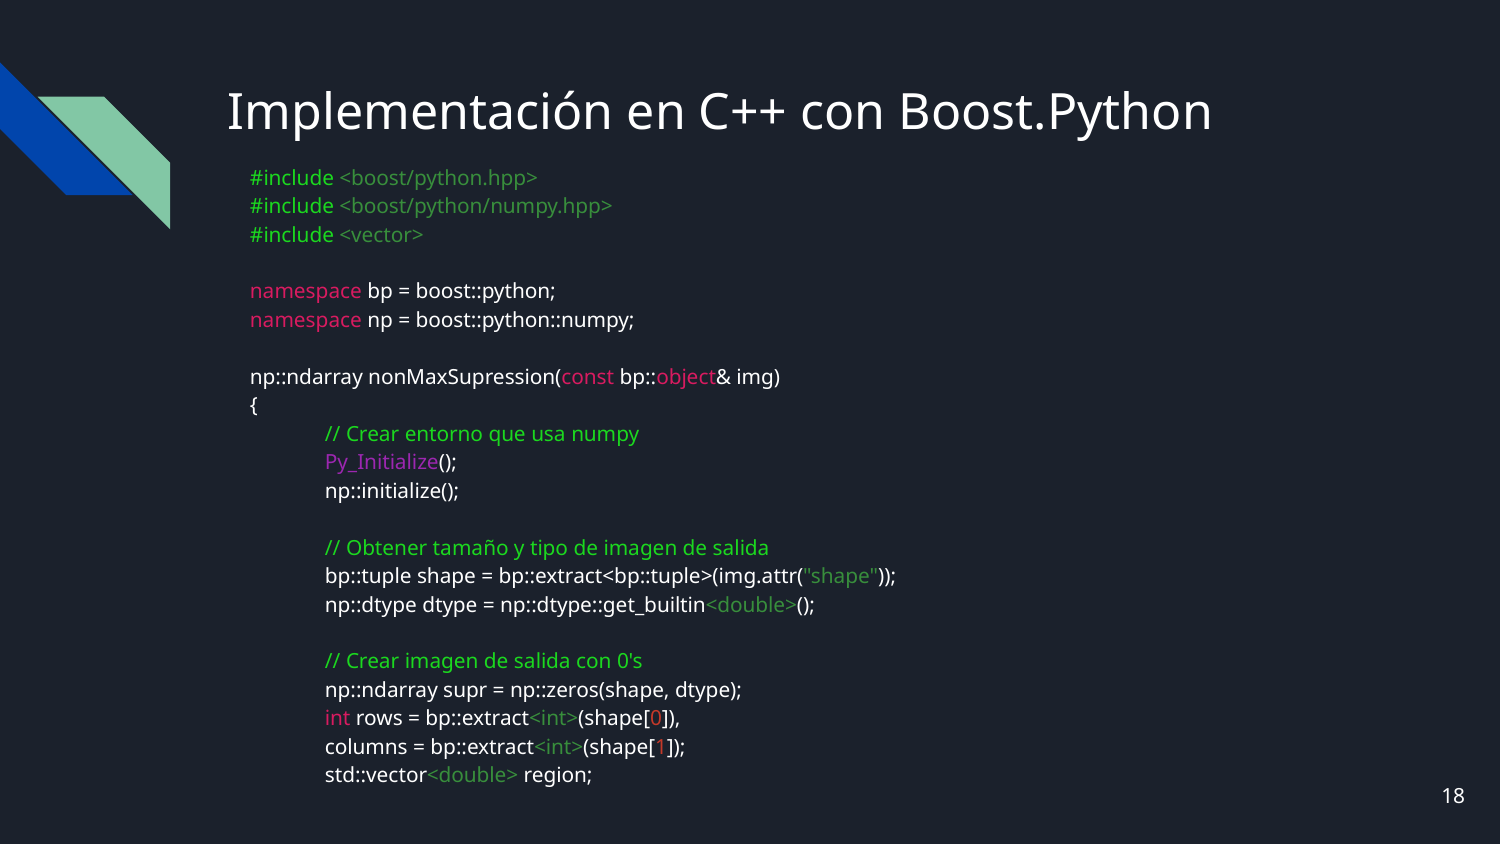

# Implementación en C++ con Boost.Python
#include <boost/python.hpp>
#include <boost/python/numpy.hpp>
#include <vector>
namespace bp = boost::python;
namespace np = boost::python::numpy;
np::ndarray nonMaxSupression(const bp::object& img)
{
// Crear entorno que usa numpy
Py_Initialize();
np::initialize();
// Obtener tamaño y tipo de imagen de salida
bp::tuple shape = bp::extract<bp::tuple>(img.attr("shape"));
np::dtype dtype = np::dtype::get_builtin<double>();
// Crear imagen de salida con 0's
np::ndarray supr = np::zeros(shape, dtype);
int rows = bp::extract<int>(shape[0]),
columns = bp::extract<int>(shape[1]);
std::vector<double> region;